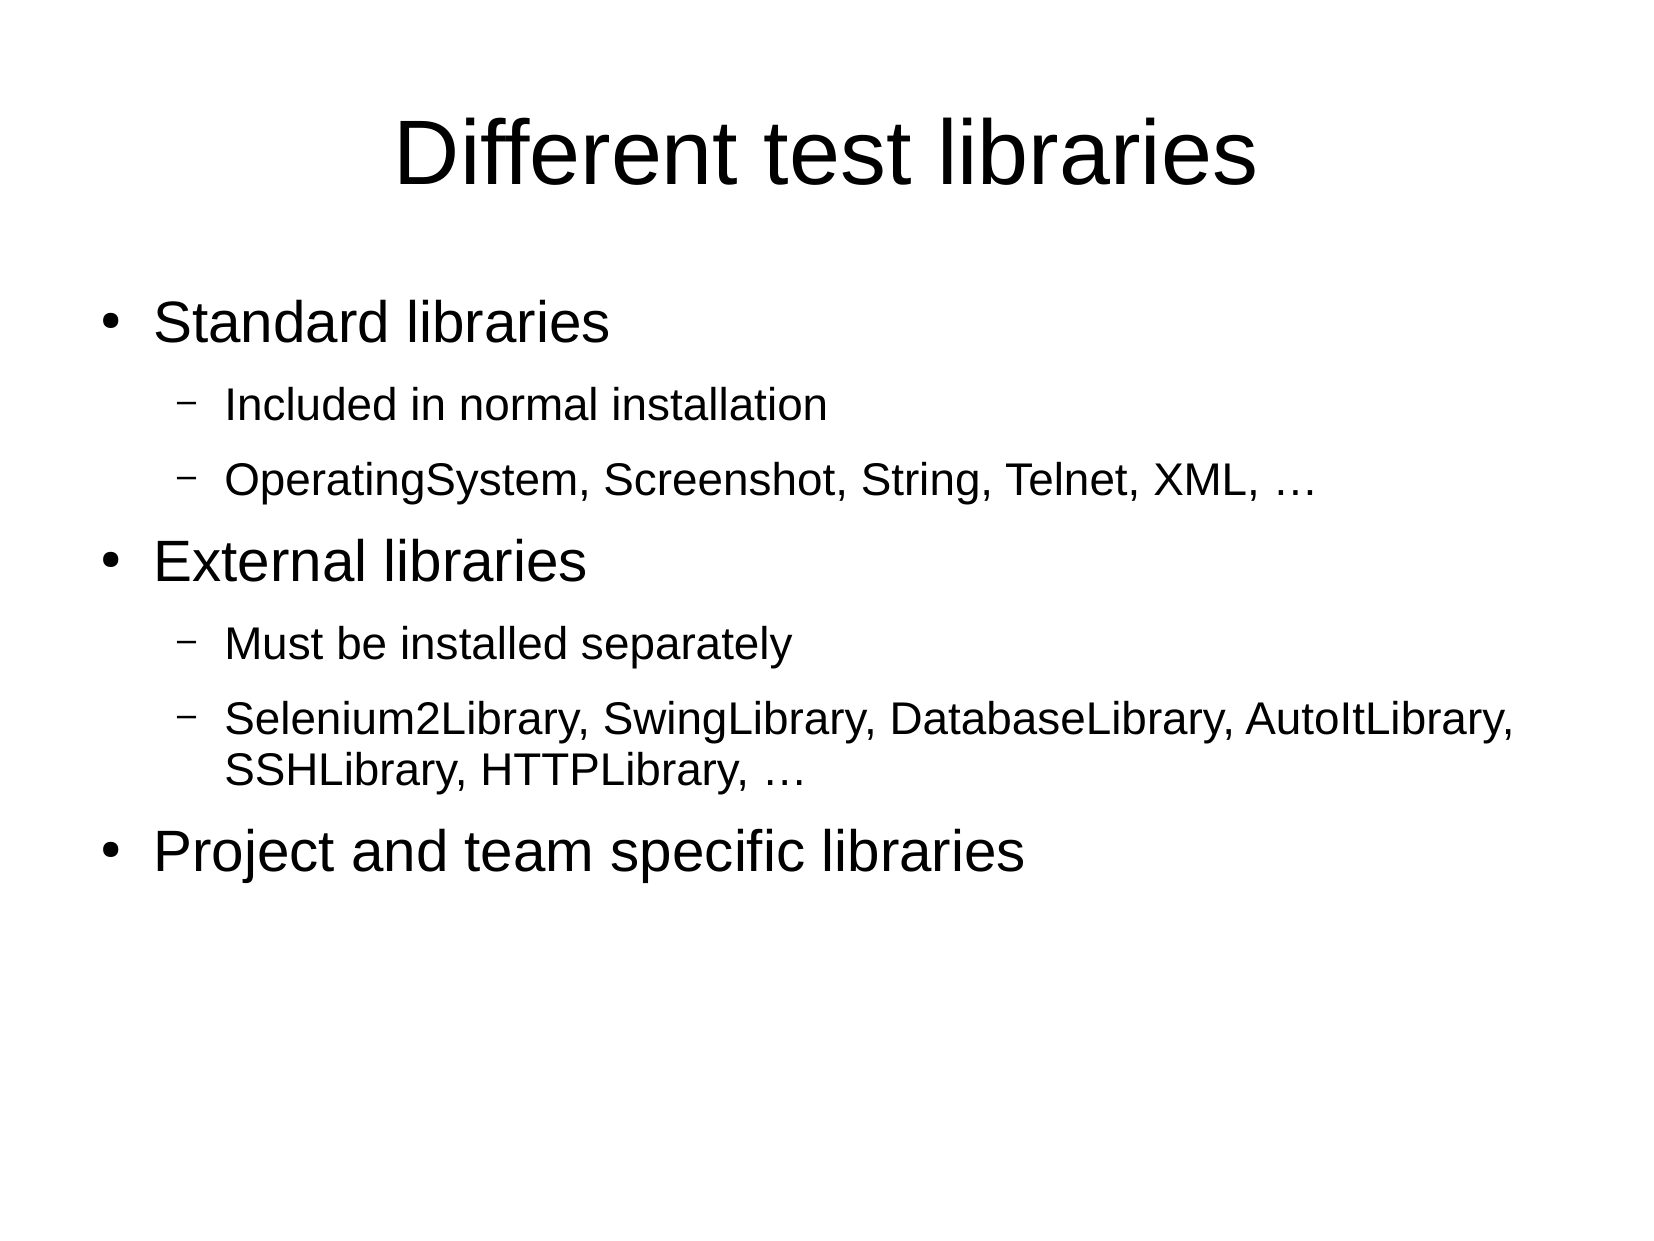

# Different test libraries
Standard libraries
Included in normal installation
OperatingSystem, Screenshot, String, Telnet, XML, …
External libraries
Must be installed separately
Selenium2Library, SwingLibrary, DatabaseLibrary, AutoItLibrary, SSHLibrary, HTTPLibrary, …
Project and team specific libraries